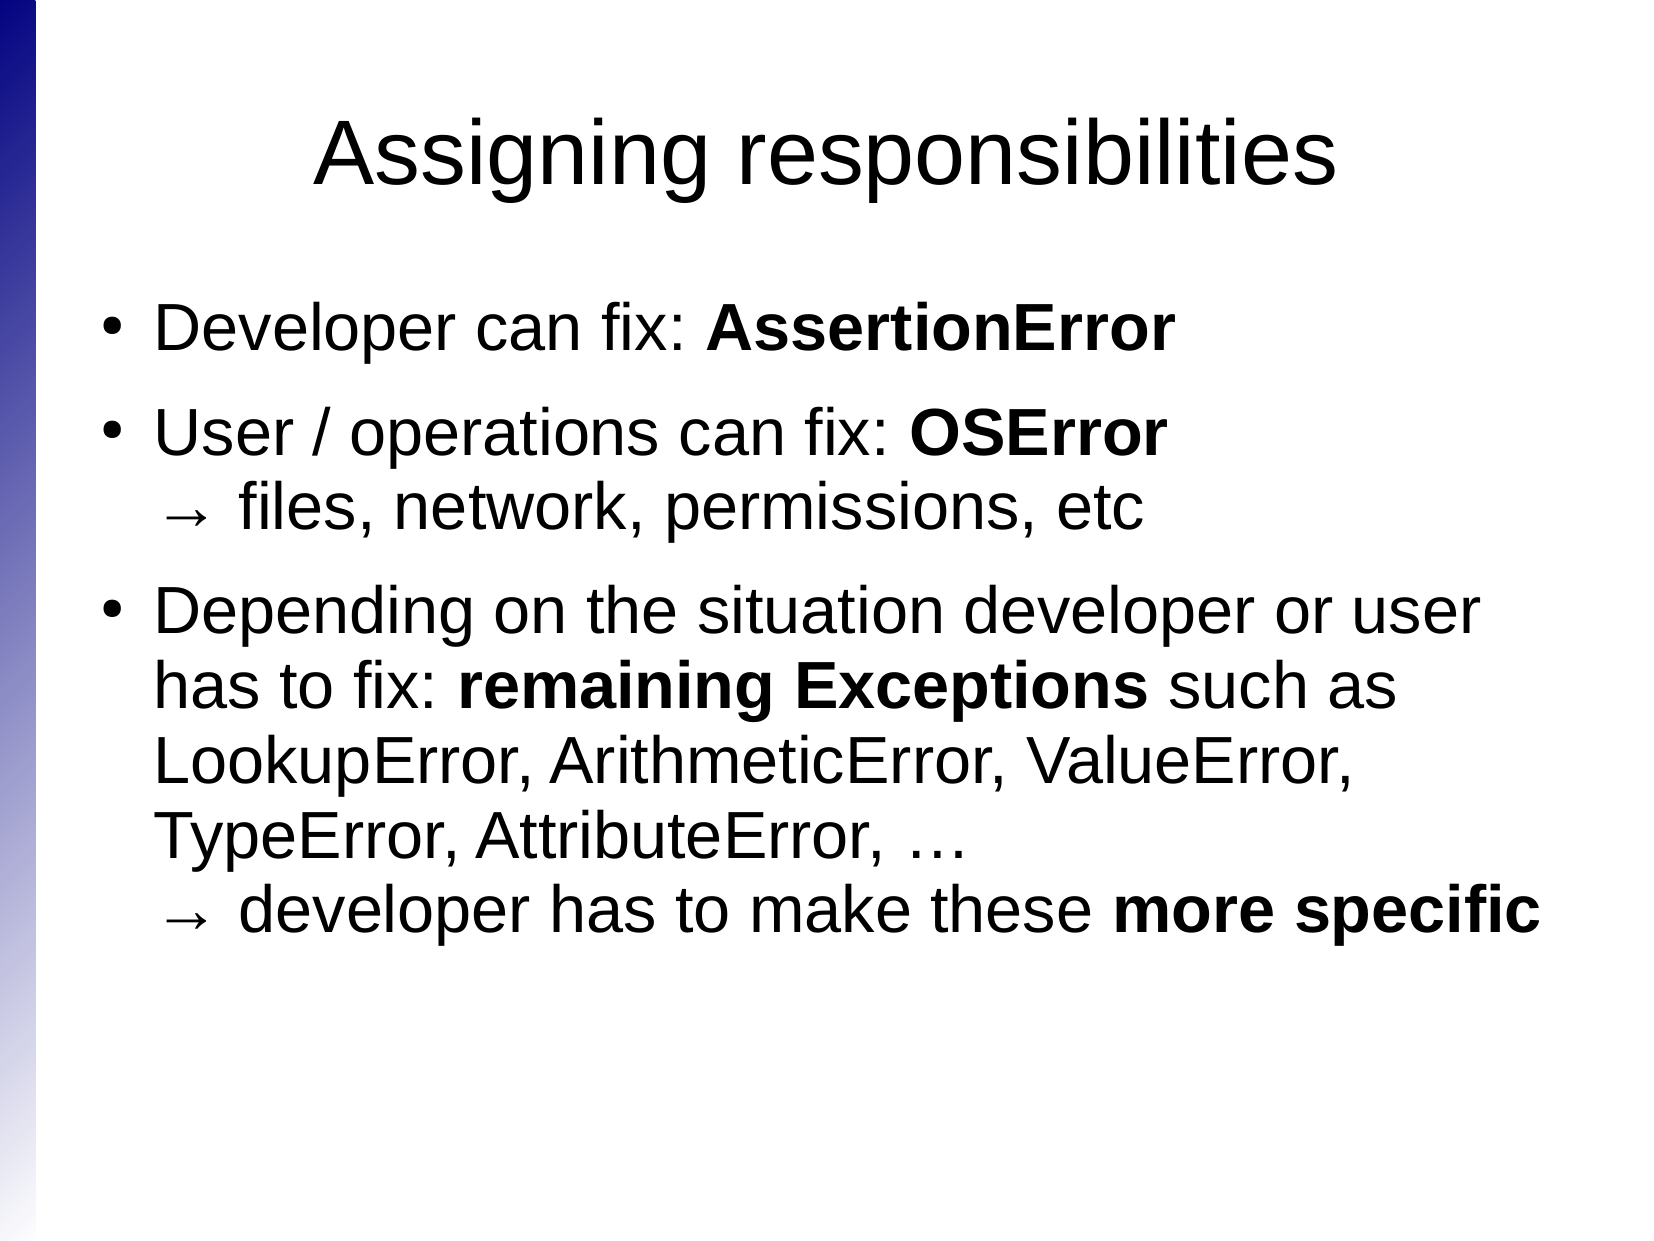

# Assigning responsibilities
Developer can fix: AssertionError
User / operations can fix: OSError
→ files, network, permissions, etc
Depending on the situation developer or user has to fix: remaining Exceptions such as LookupError, ArithmeticError, ValueError, TypeError, AttributeError, …
→ developer has to make these more specific